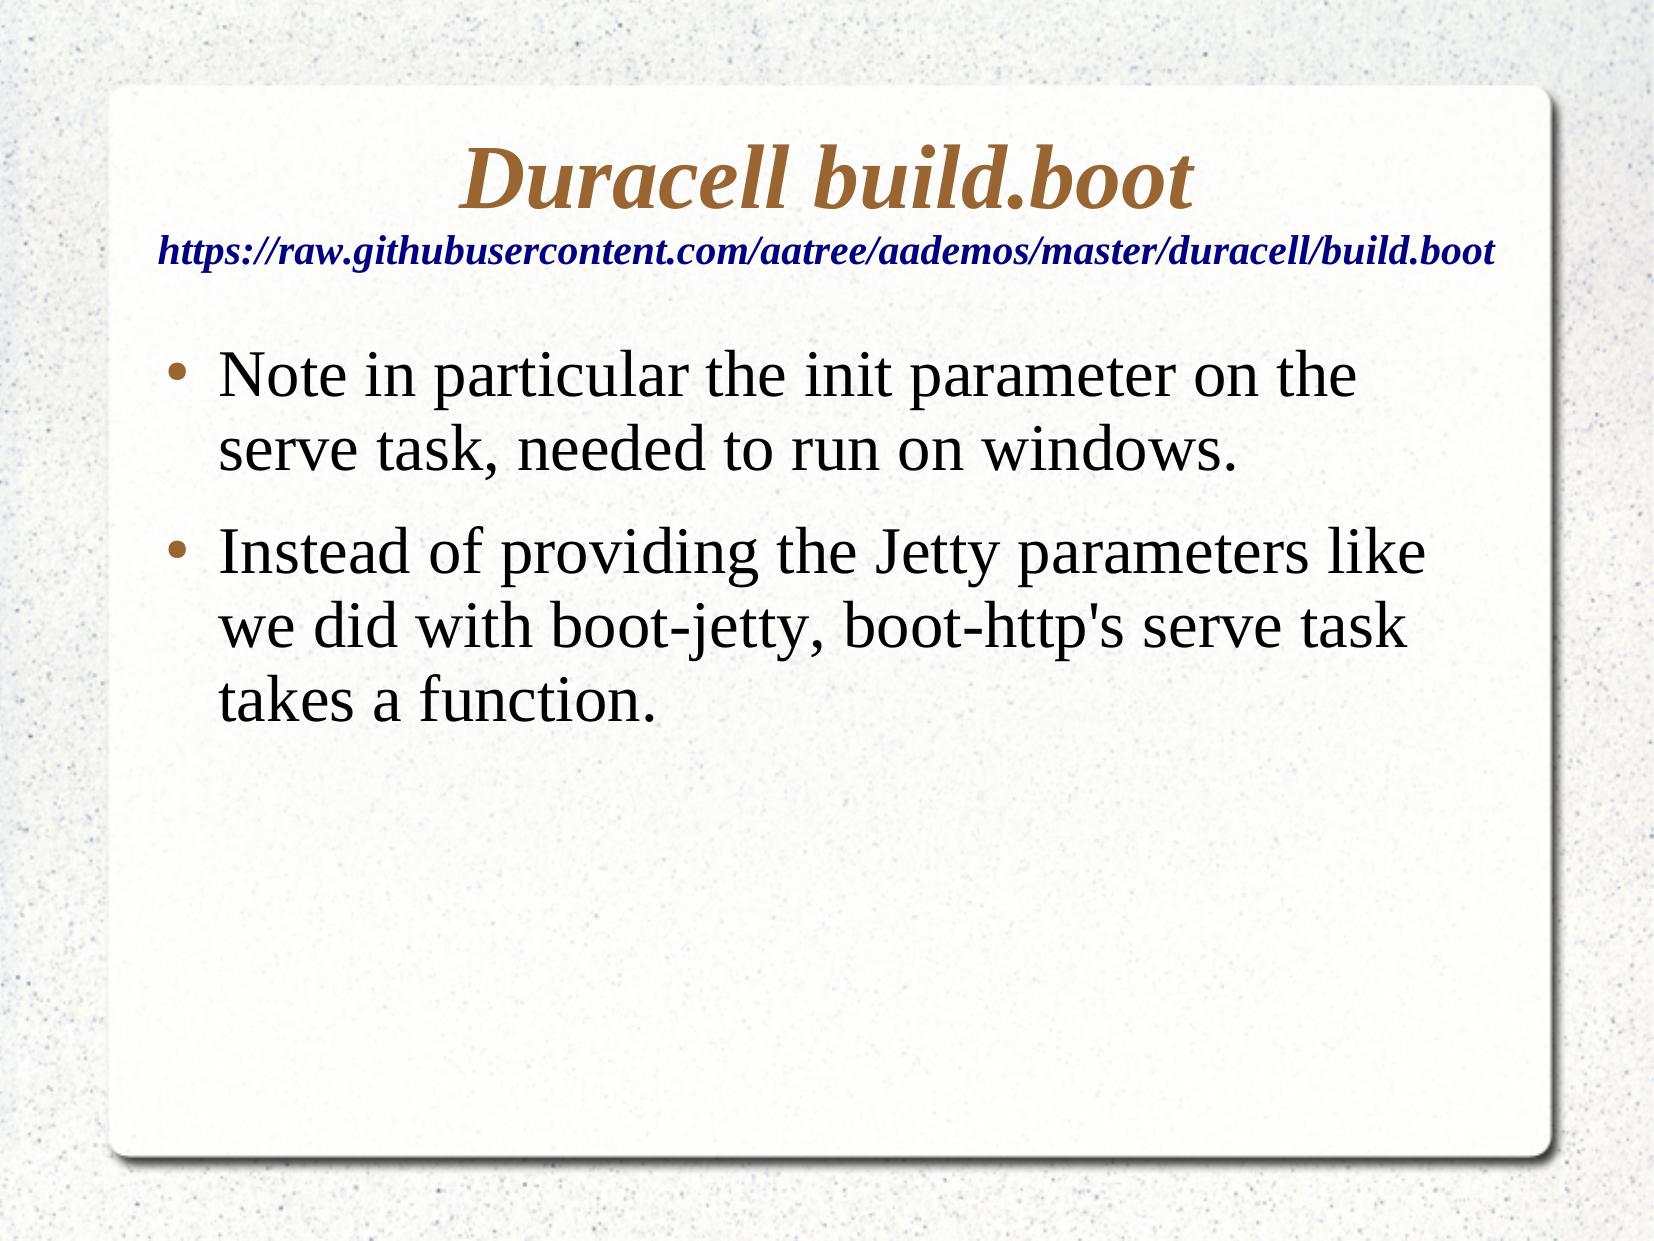

# Duracell build.boot https://raw.githubusercontent.com/aatree/aademos/master/duracell/build.boot
Note in particular the init parameter on the serve task, needed to run on windows.
Instead of providing the Jetty parameters like we did with boot-jetty, boot-http's serve task takes a function.